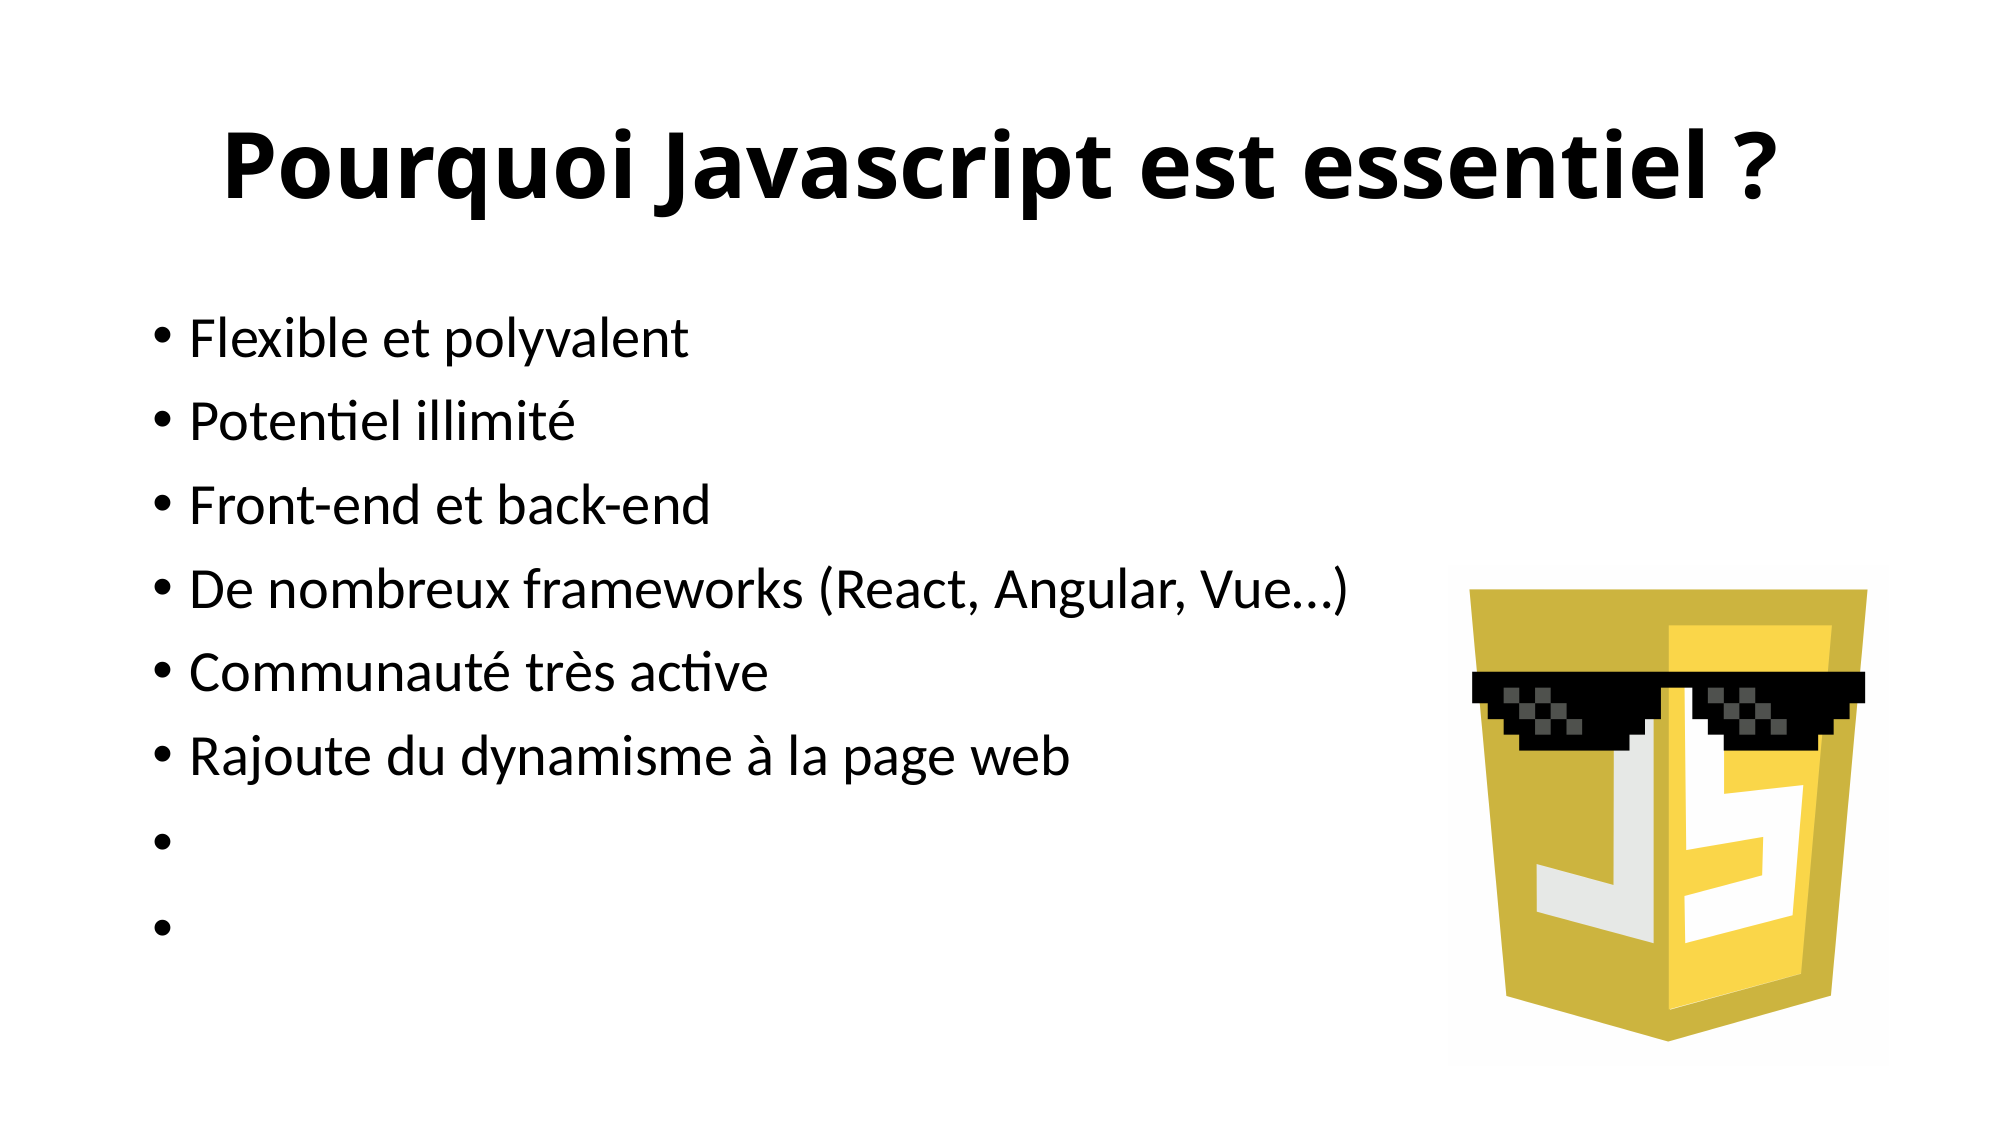

# Pourquoi Javascript est essentiel ?
Flexible et polyvalent
Potentiel illimité
Front-end et back-end
De nombreux frameworks (React, Angular, Vue…)
Communauté très active
Rajoute du dynamisme à la page web